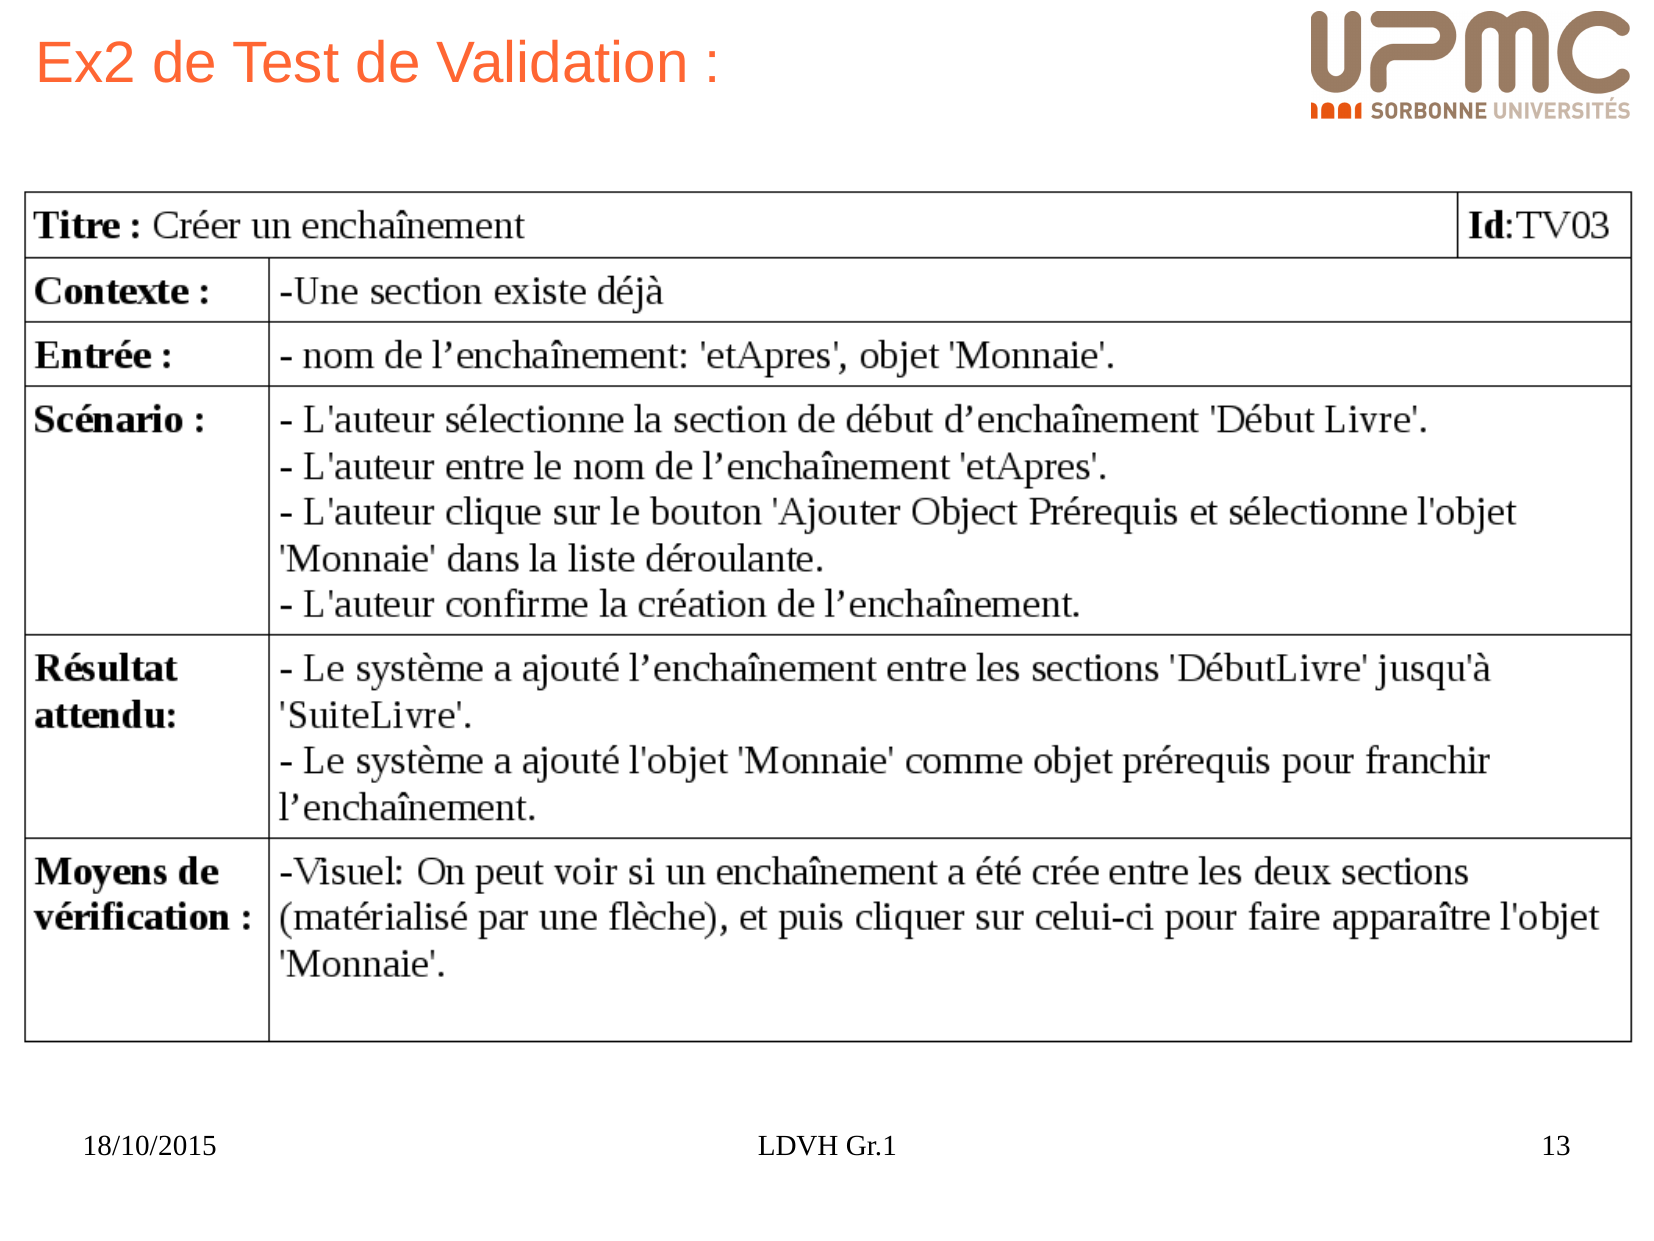

# Ex2 de Test de Validation :
18/10/2015
LDVH Gr.1
13